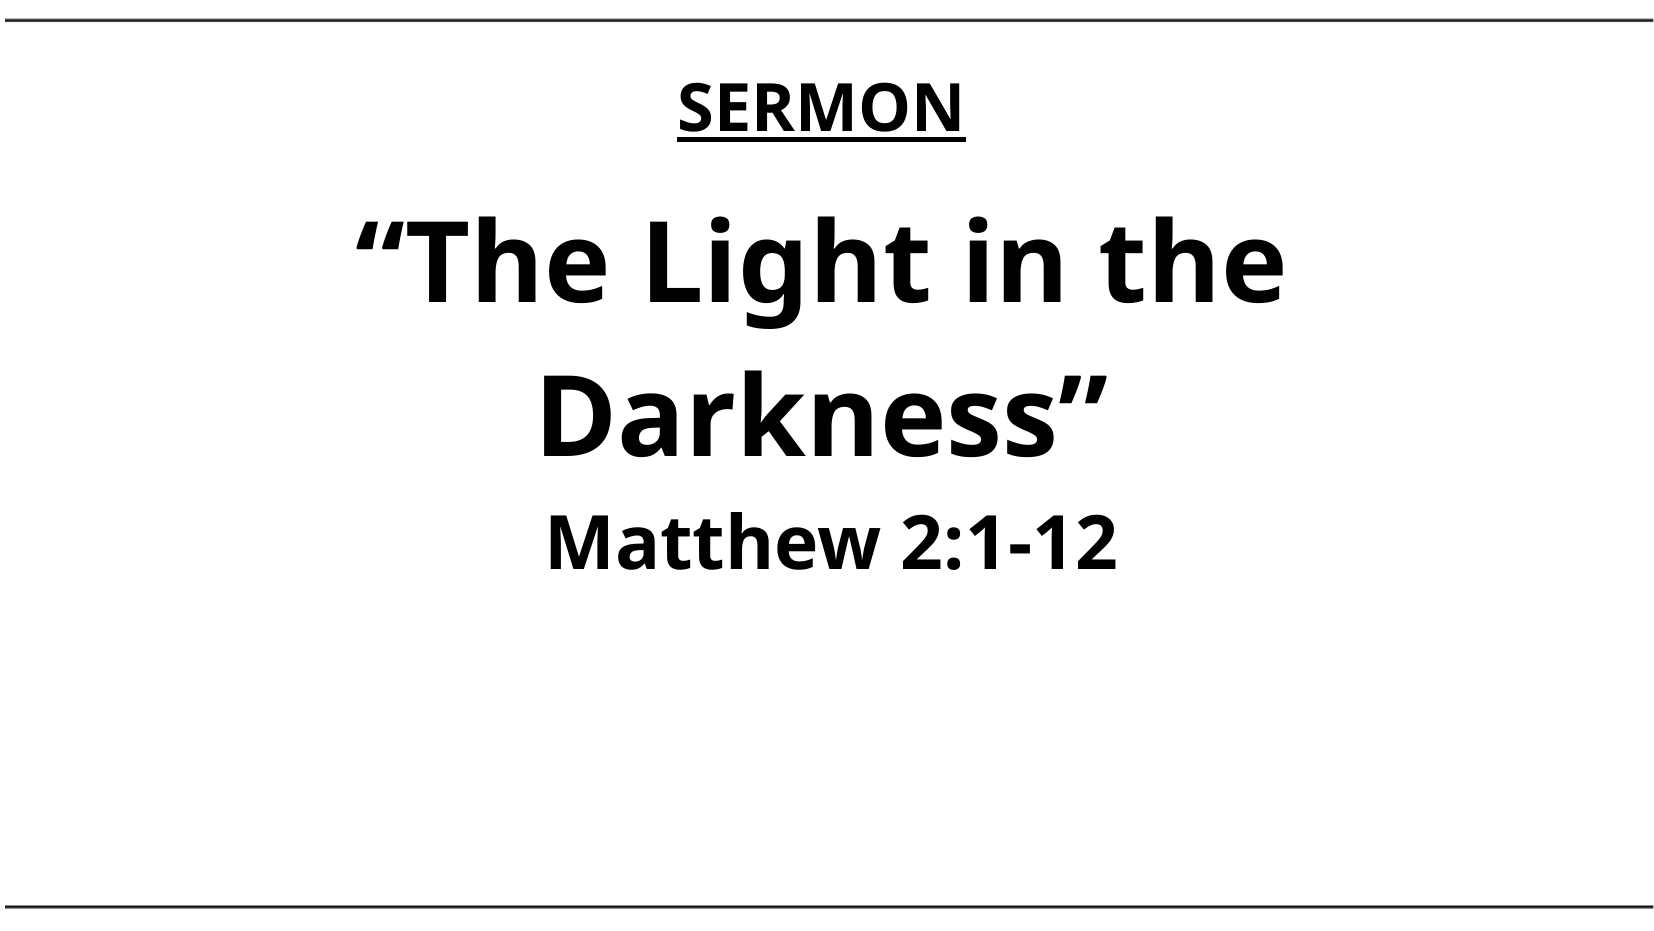

Sermon
“The Light in the Darkness”
 Matthew 2:1-12